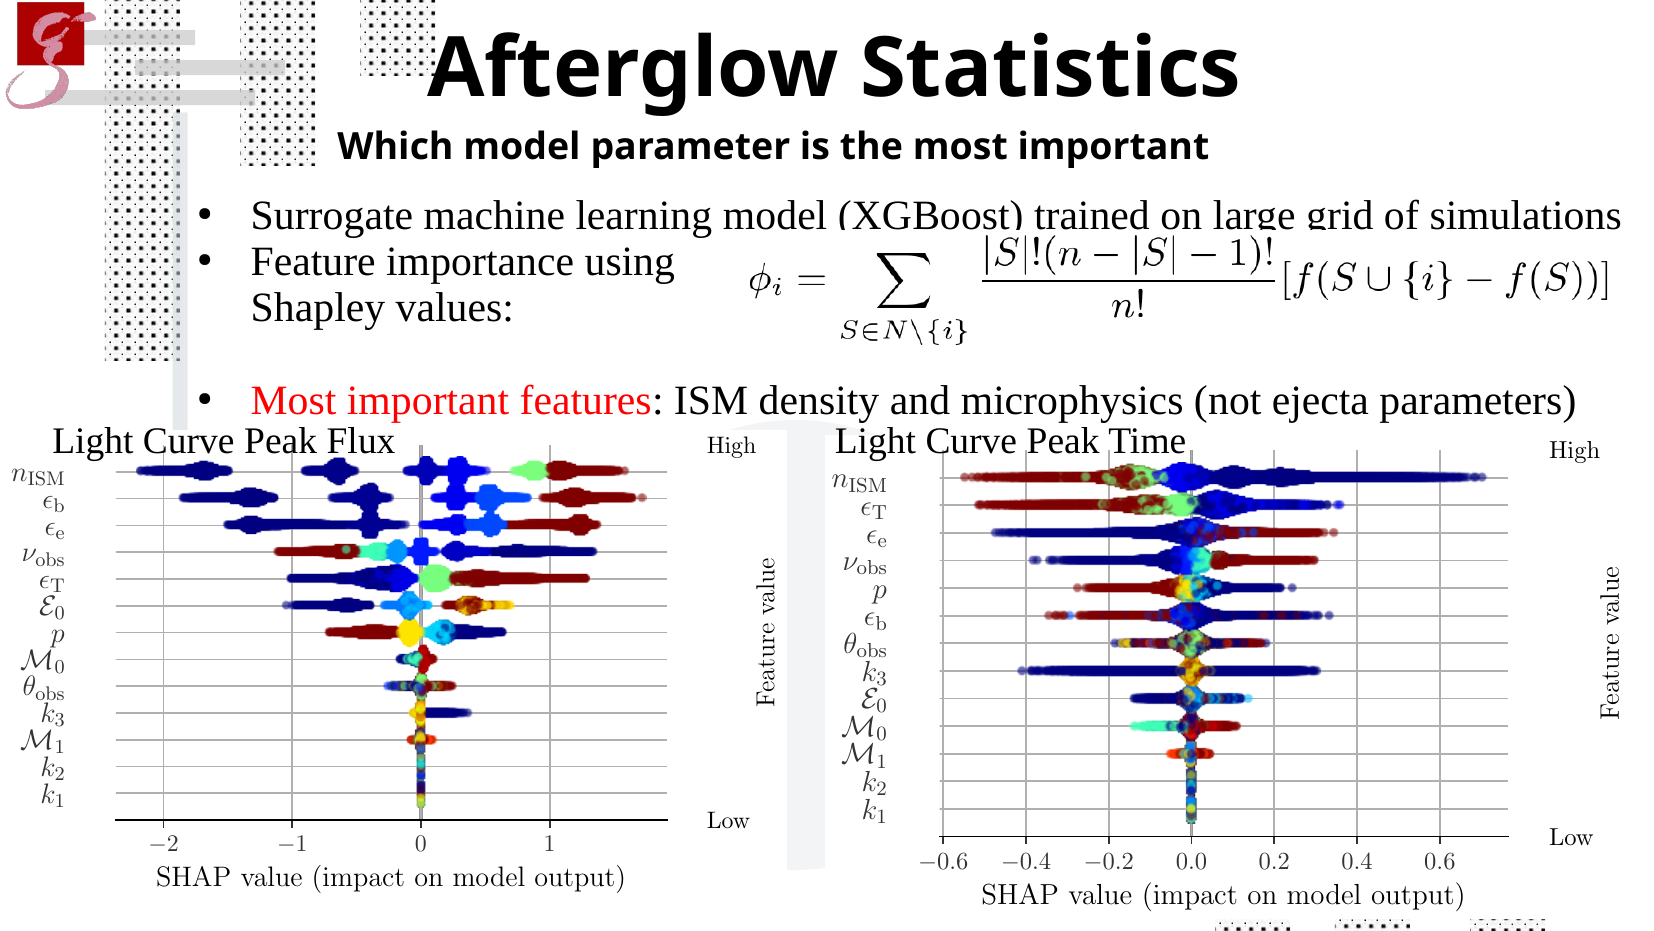

Afterglow Statistics
Which model parameter is the most important
Surrogate machine learning model (XGBoost) trained on large grid of simulations
Feature importance using
Shapley values:
Most important features: ISM density and microphysics (not ejecta parameters)
Light Curve Peak Flux
Light Curve Peak Time